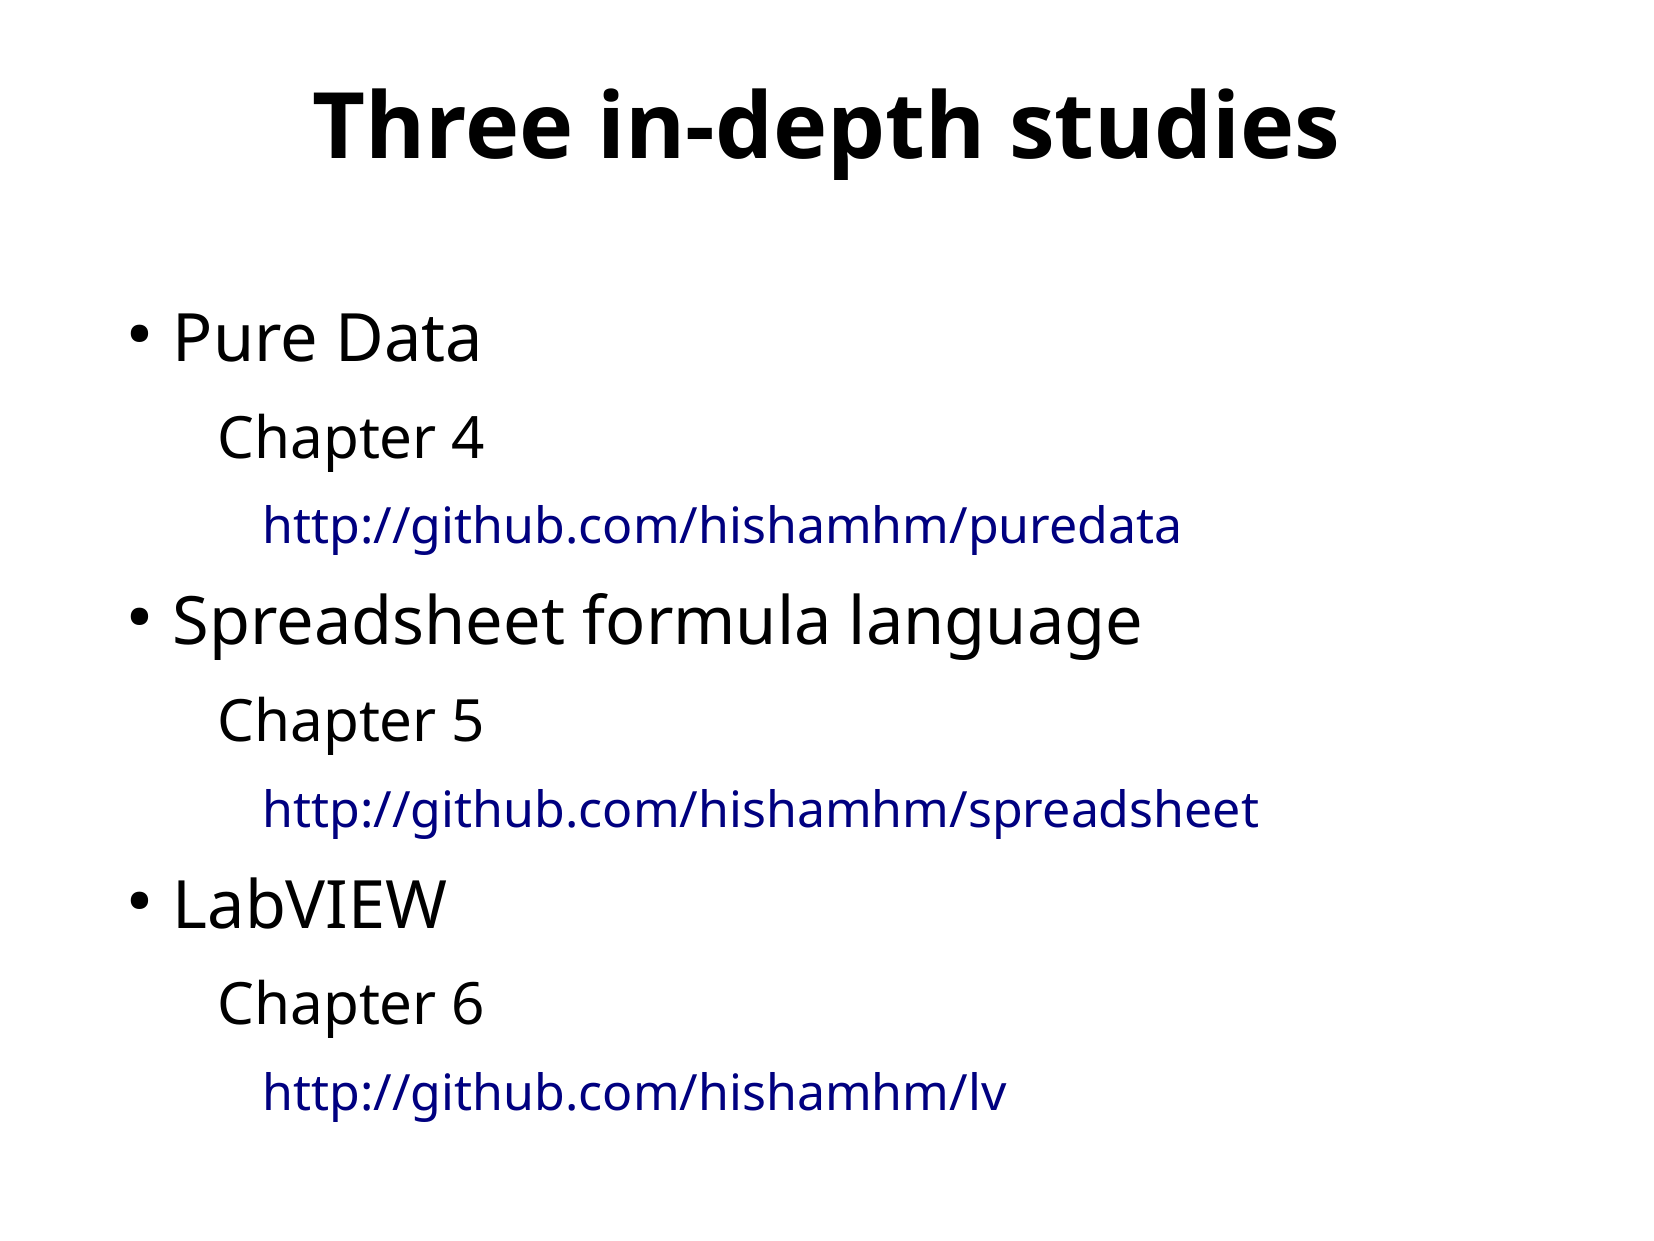

# Three in-depth studies
Pure Data
Chapter 4
http://github.com/hishamhm/puredata
Spreadsheet formula language
Chapter 5
http://github.com/hishamhm/spreadsheet
LabVIEW
Chapter 6
http://github.com/hishamhm/lv